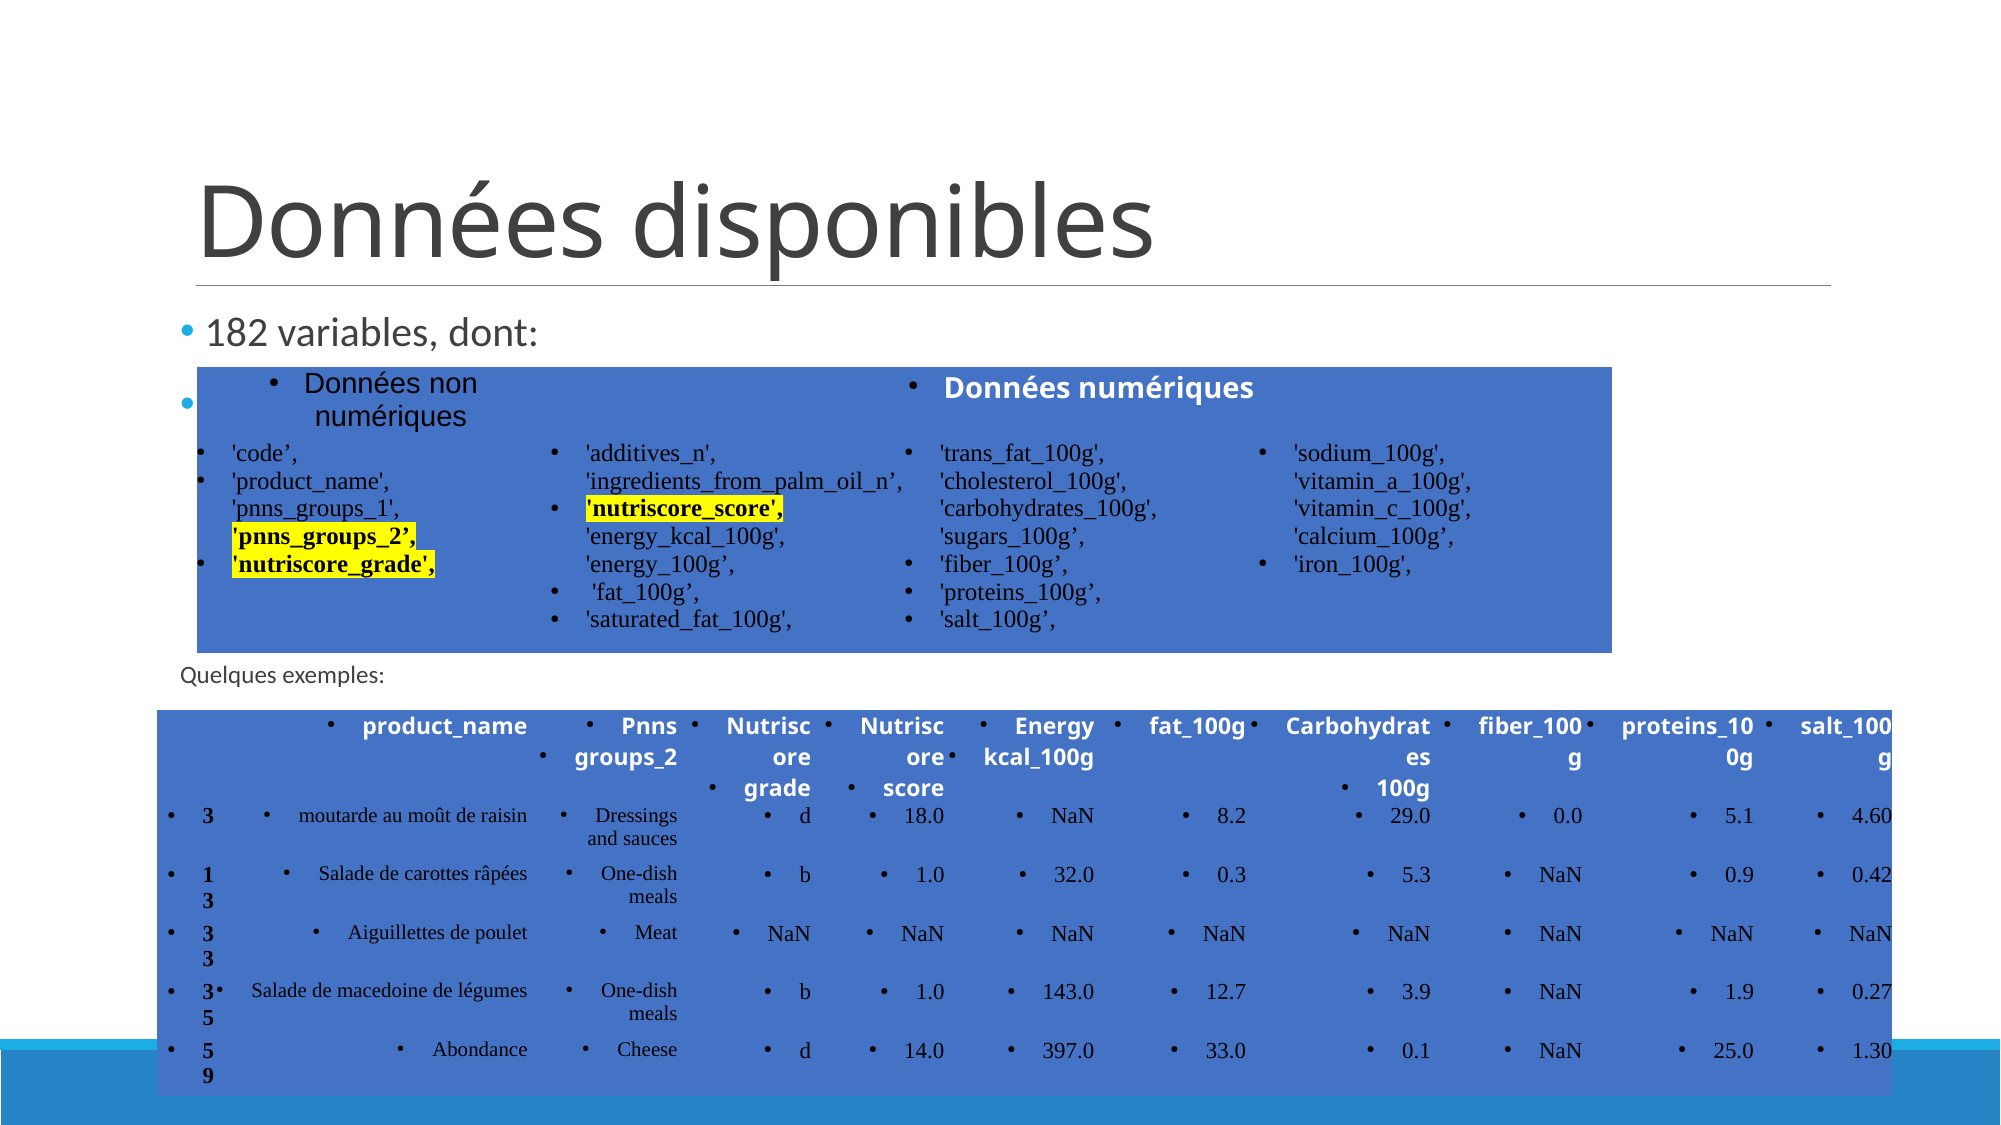

# Données disponibles
 182 variables, dont:
Quelques exemples:
Mettre quelques contre-exemples de données mal remplies
| Données non numériques | Données numériques | | |
| --- | --- | --- | --- |
| 'code’, 'product\_name', 'pnns\_groups\_1', 'pnns\_groups\_2’, 'nutriscore\_grade', | 'additives\_n', 'ingredients\_from\_palm\_oil\_n’, 'nutriscore\_score', 'energy\_kcal\_100g', 'energy\_100g’, 'fat\_100g’, 'saturated\_fat\_100g', | 'trans\_fat\_100g', 'cholesterol\_100g', 'carbohydrates\_100g', 'sugars\_100g’, 'fiber\_100g’, 'proteins\_100g’, 'salt\_100g’, | 'sodium\_100g', 'vitamin\_a\_100g', 'vitamin\_c\_100g', 'calcium\_100g’, 'iron\_100g', |
| | product\_name | Pnns groups\_2 | Nutriscore grade | Nutriscore score | Energy kcal\_100g | fat\_100g | Carbohydrates 100g | fiber\_100g | proteins\_100g | salt\_100g |
| --- | --- | --- | --- | --- | --- | --- | --- | --- | --- | --- |
| 3 | moutarde au moût de raisin | Dressings and sauces | d | 18.0 | NaN | 8.2 | 29.0 | 0.0 | 5.1 | 4.60 |
| 13 | Salade de carottes râpées | One-dish meals | b | 1.0 | 32.0 | 0.3 | 5.3 | NaN | 0.9 | 0.42 |
| 33 | Aiguillettes de poulet | Meat | NaN | NaN | NaN | NaN | NaN | NaN | NaN | NaN |
| 35 | Salade de macedoine de légumes | One-dish meals | b | 1.0 | 143.0 | 12.7 | 3.9 | NaN | 1.9 | 0.27 |
| 59 | Abondance | Cheese | d | 14.0 | 397.0 | 33.0 | 0.1 | NaN | 25.0 | 1.30 |